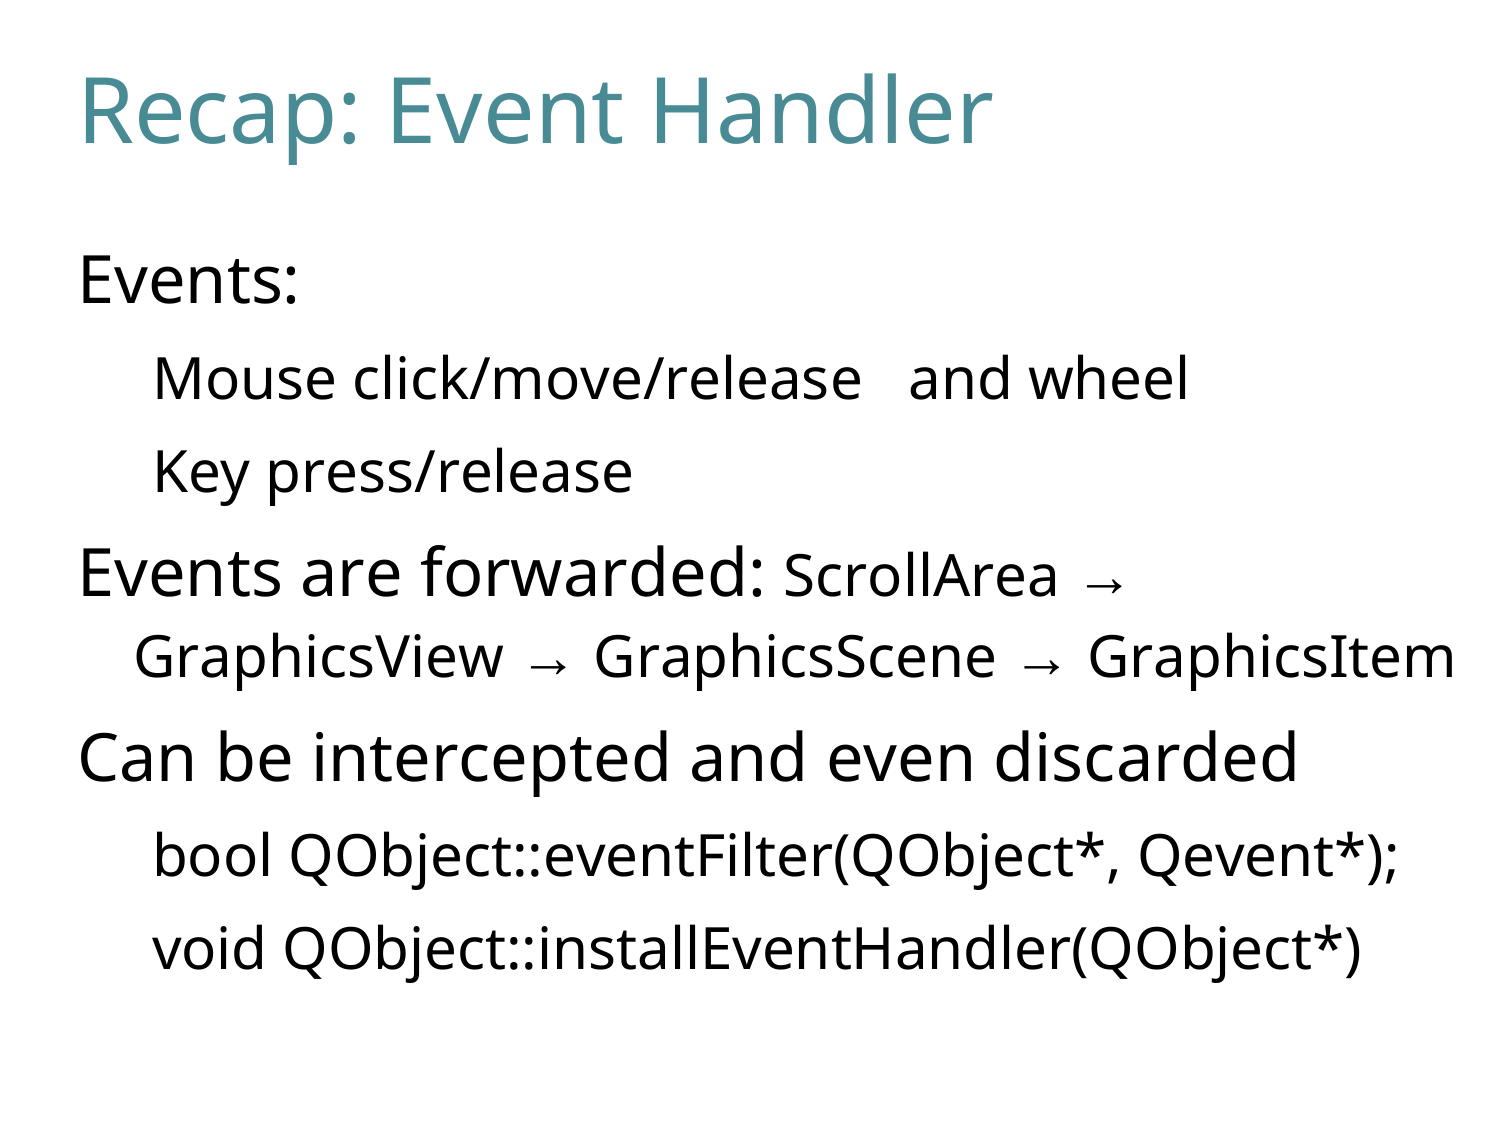

# Recap: Event Handler
Events:
Mouse click/move/release and wheel
Key press/release
Events are forwarded: ScrollArea → GraphicsView → GraphicsScene → GraphicsItem
Can be intercepted and even discarded
bool QObject::eventFilter(QObject*, Qevent*);
void QObject::installEventHandler(QObject*)